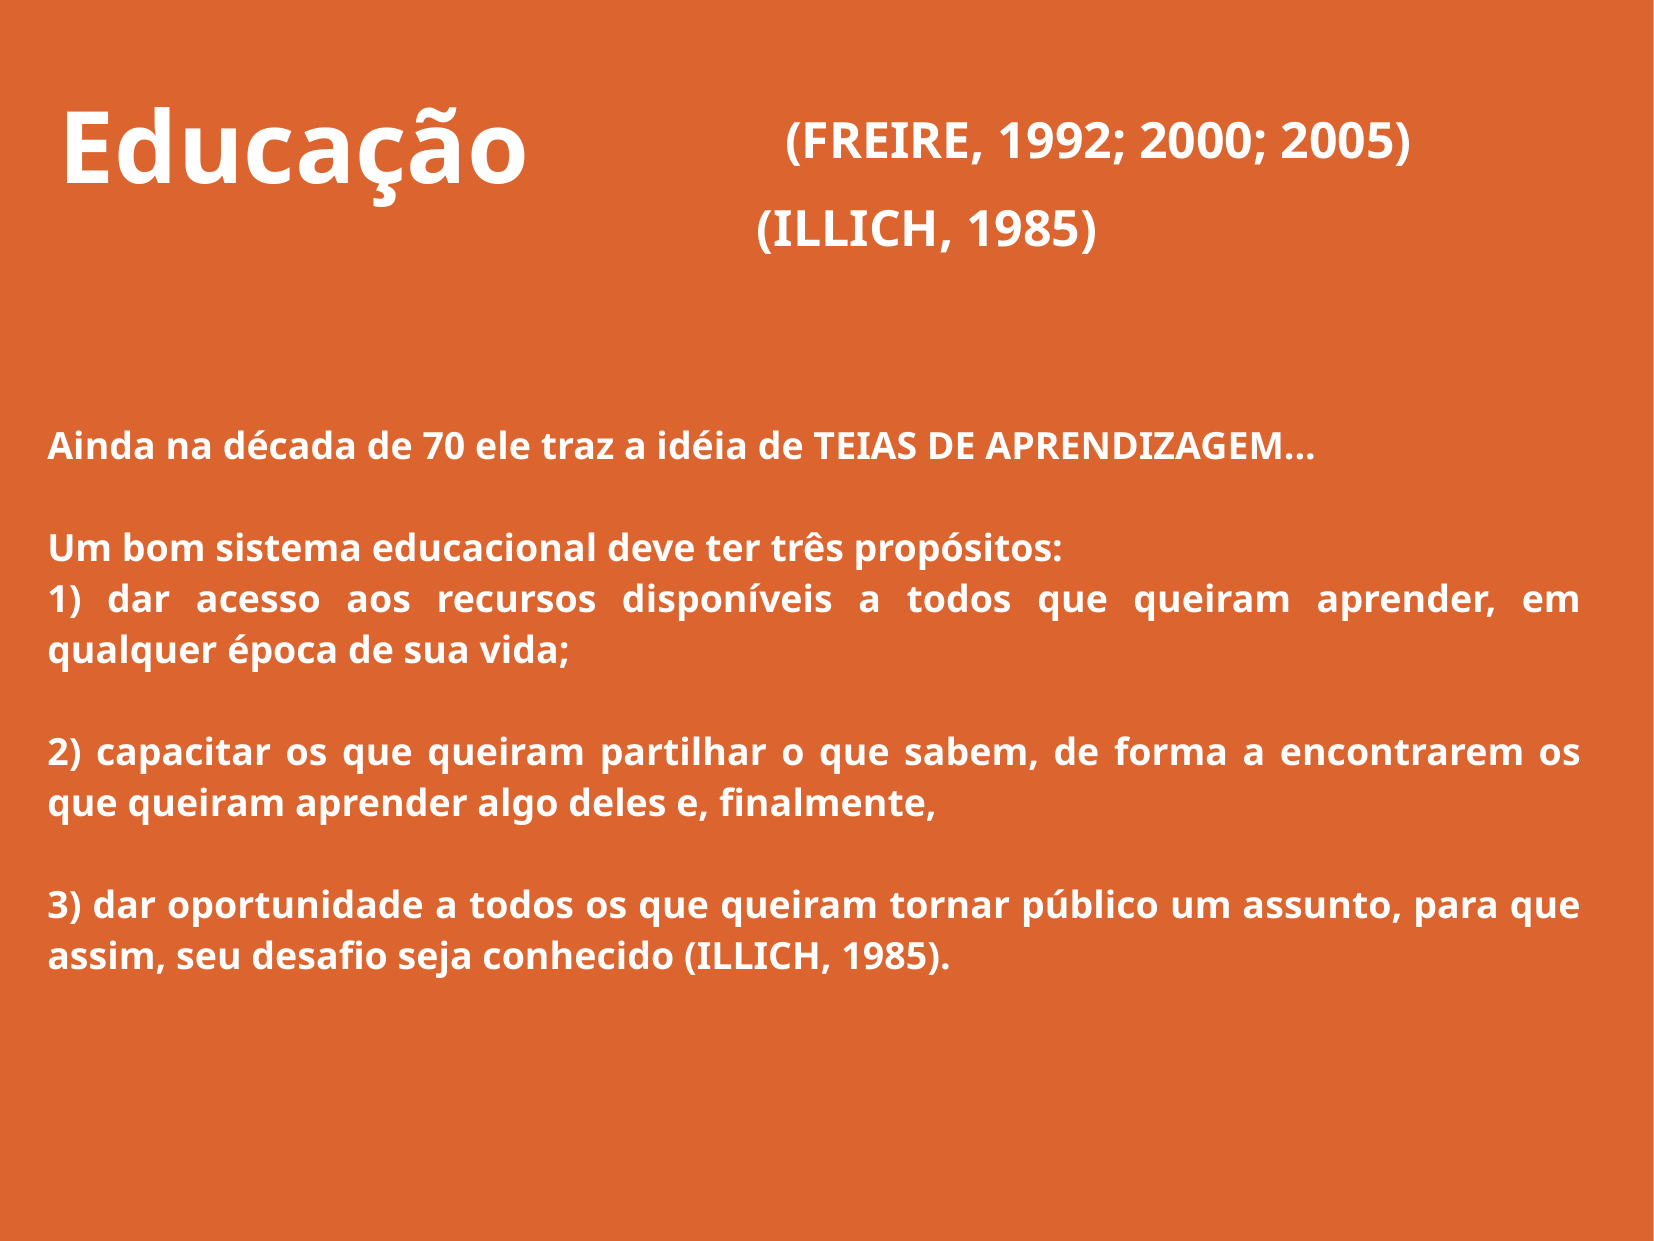

Educação
(FREIRE, 1992; 2000; 2005)
(ILLICH, 1985)
Ainda na década de 70 ele traz a idéia de TEIAS DE APRENDIZAGEM...
Um bom sistema educacional deve ter três propósitos:
1) dar acesso aos recursos disponíveis a todos que queiram aprender, em qualquer época de sua vida;
2) capacitar os que queiram partilhar o que sabem, de forma a encontrarem os que queiram aprender algo deles e, finalmente,
3) dar oportunidade a todos os que queiram tornar público um assunto, para que assim, seu desafio seja conhecido (ILLICH, 1985).